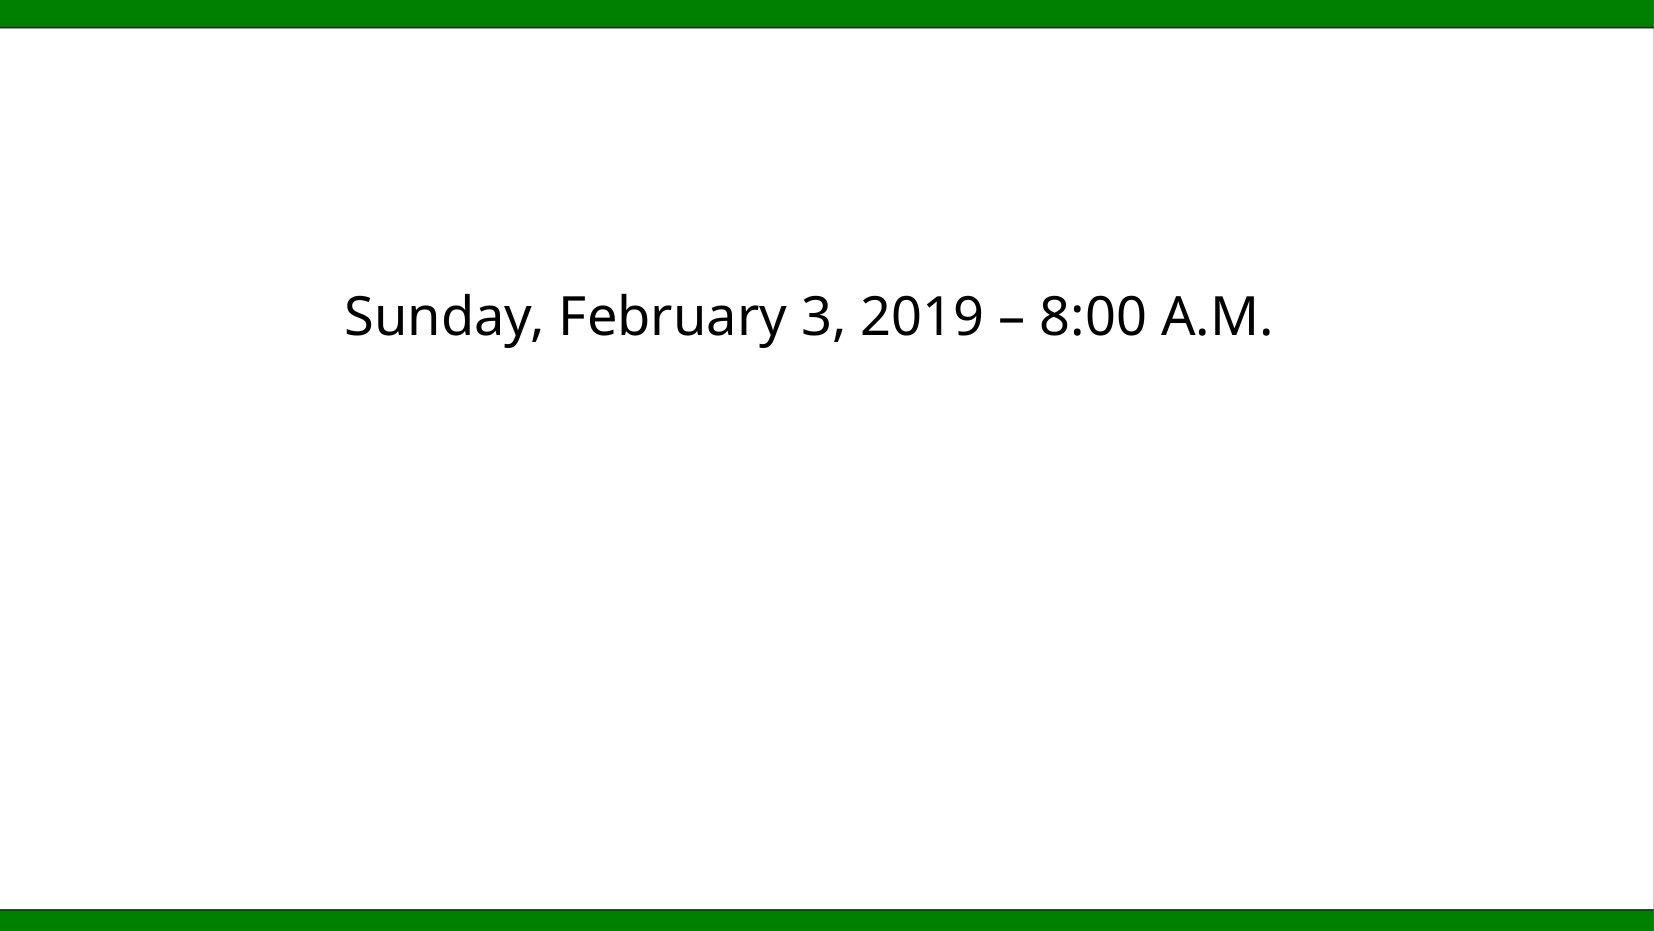

Sunday, February 3, 2019 – 8:00 A.M.